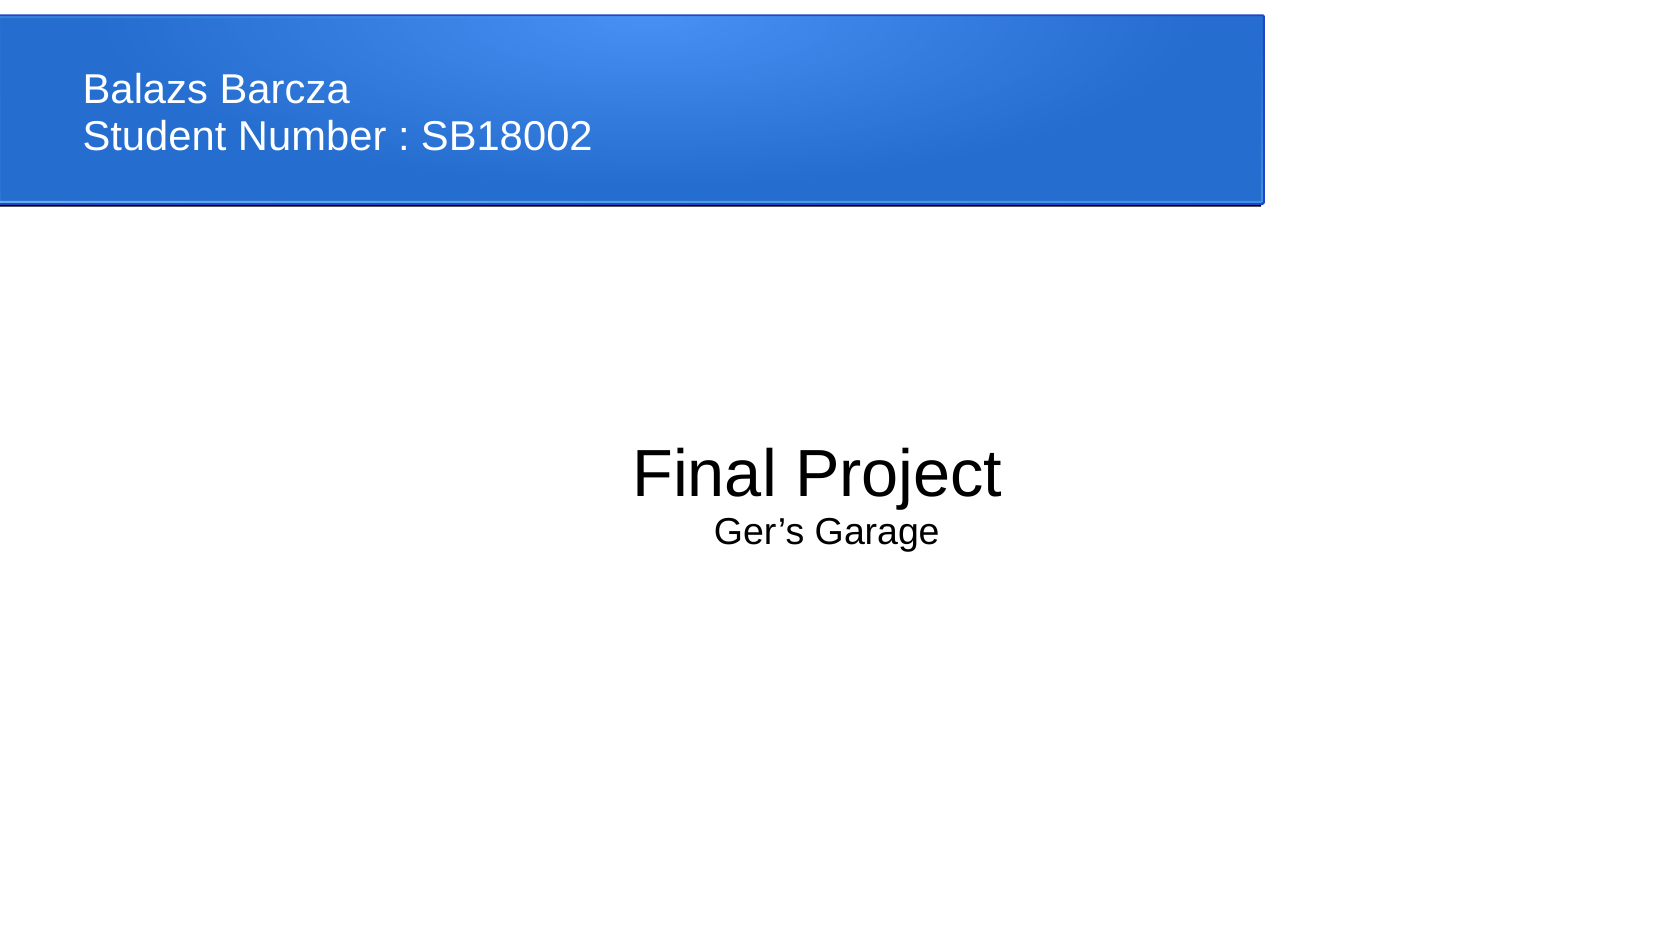

# Balazs Barcza Student Number : SB18002
Final Project
Ger’s Garage